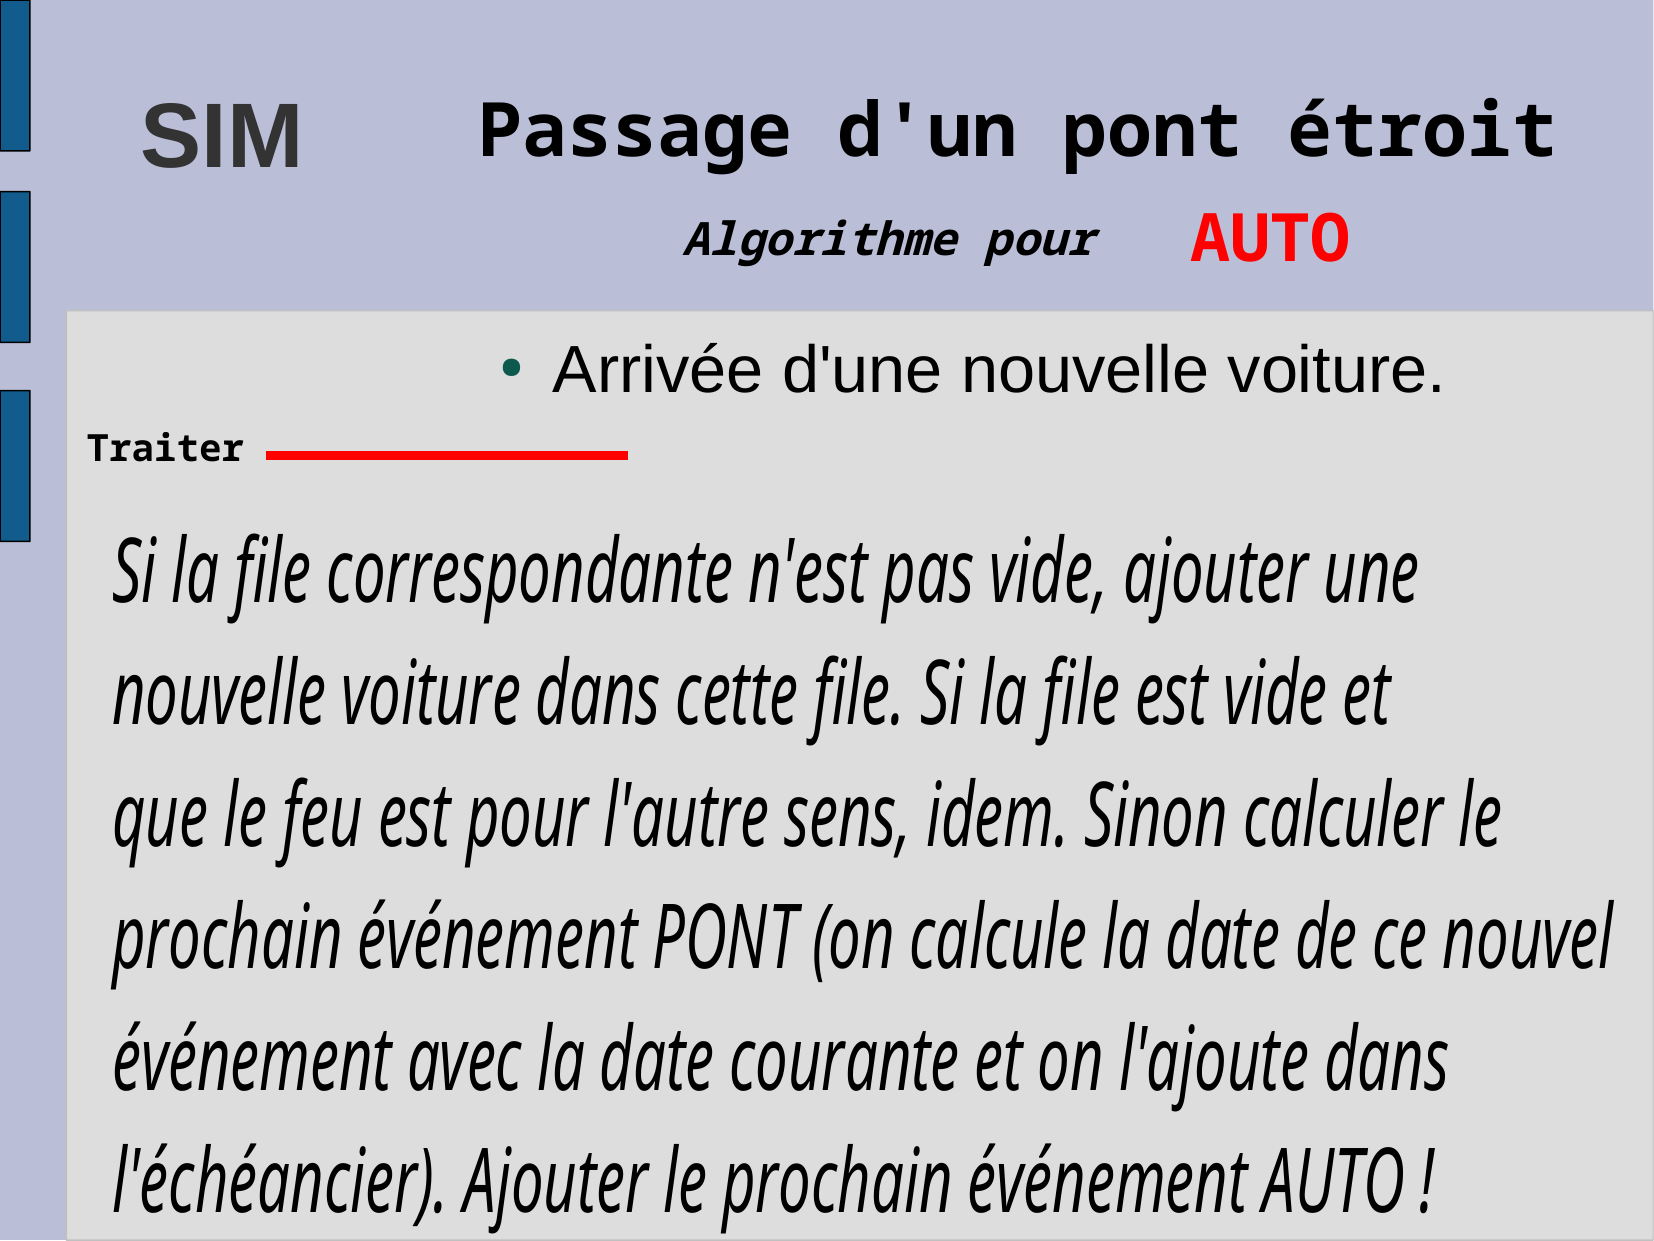

# SIM
Passage d'un pont étroit
AUTO
Algorithme pour
Arrivée d'une nouvelle voiture.
Traiter
Si la file correspondante n'est pas vide, ajouter une
nouvelle voiture dans cette file. Si la file est vide et
que le feu est pour l'autre sens, idem. Sinon calculer le
prochain événement PONT (on calcule la date de ce nouvel
événement avec la date courante et on l'ajoute dans
l'échéancier). Ajouter le prochain événement AUTO !